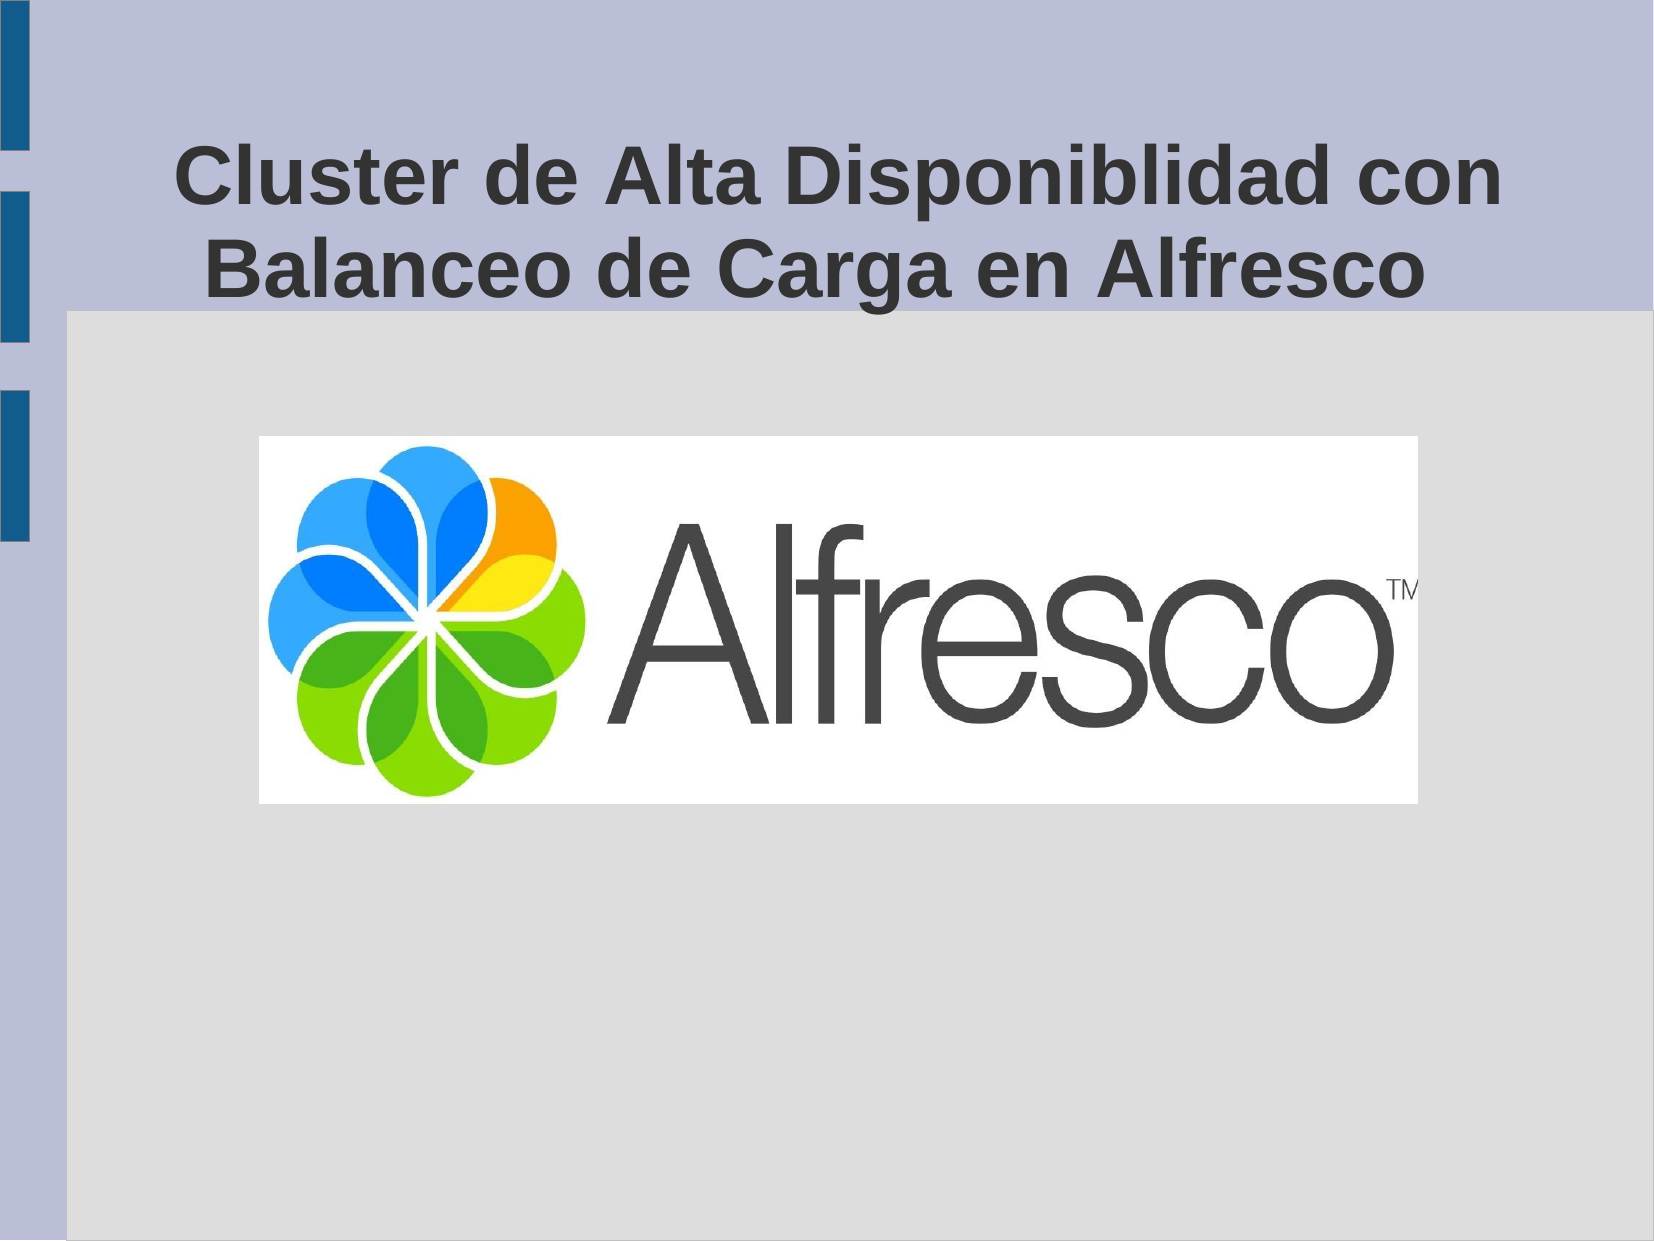

# Cluster de Alta Disponiblidad con Balanceo de Carga en Alfresco